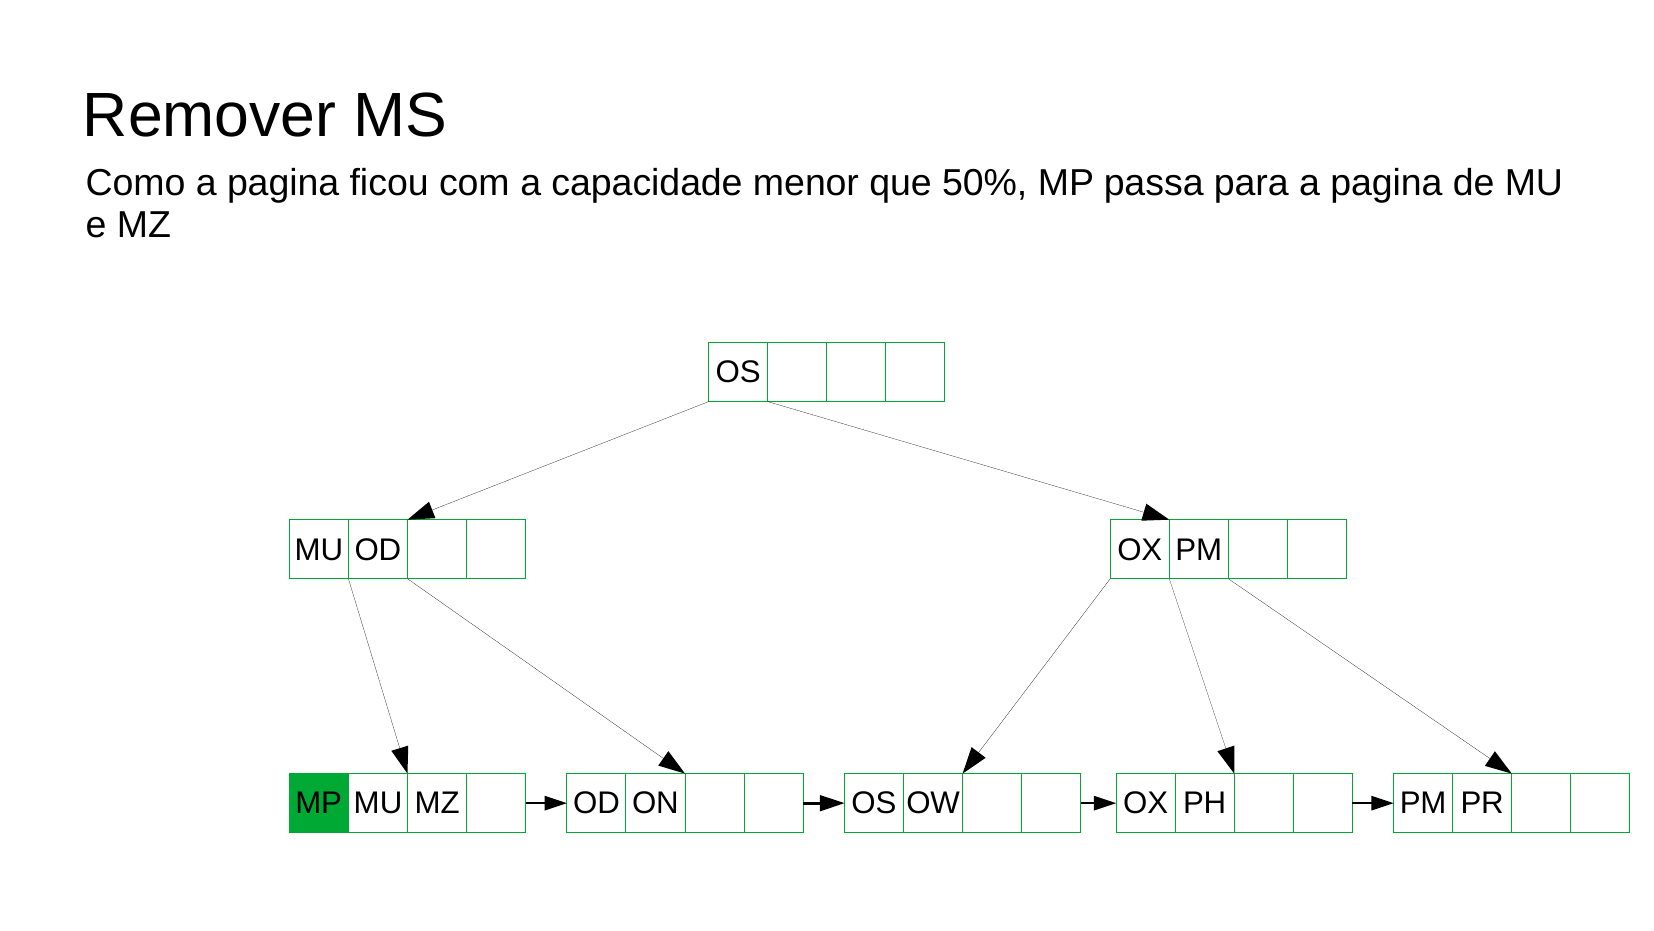

# Remover MS
Como a pagina ficou com a capacidade menor que 50%, MP passa para a pagina de MU e MZ
OS
MU
OD
OX
PM
MP
MU
MZ
OD
ON
OS
OW
OX
PH
PM
PR